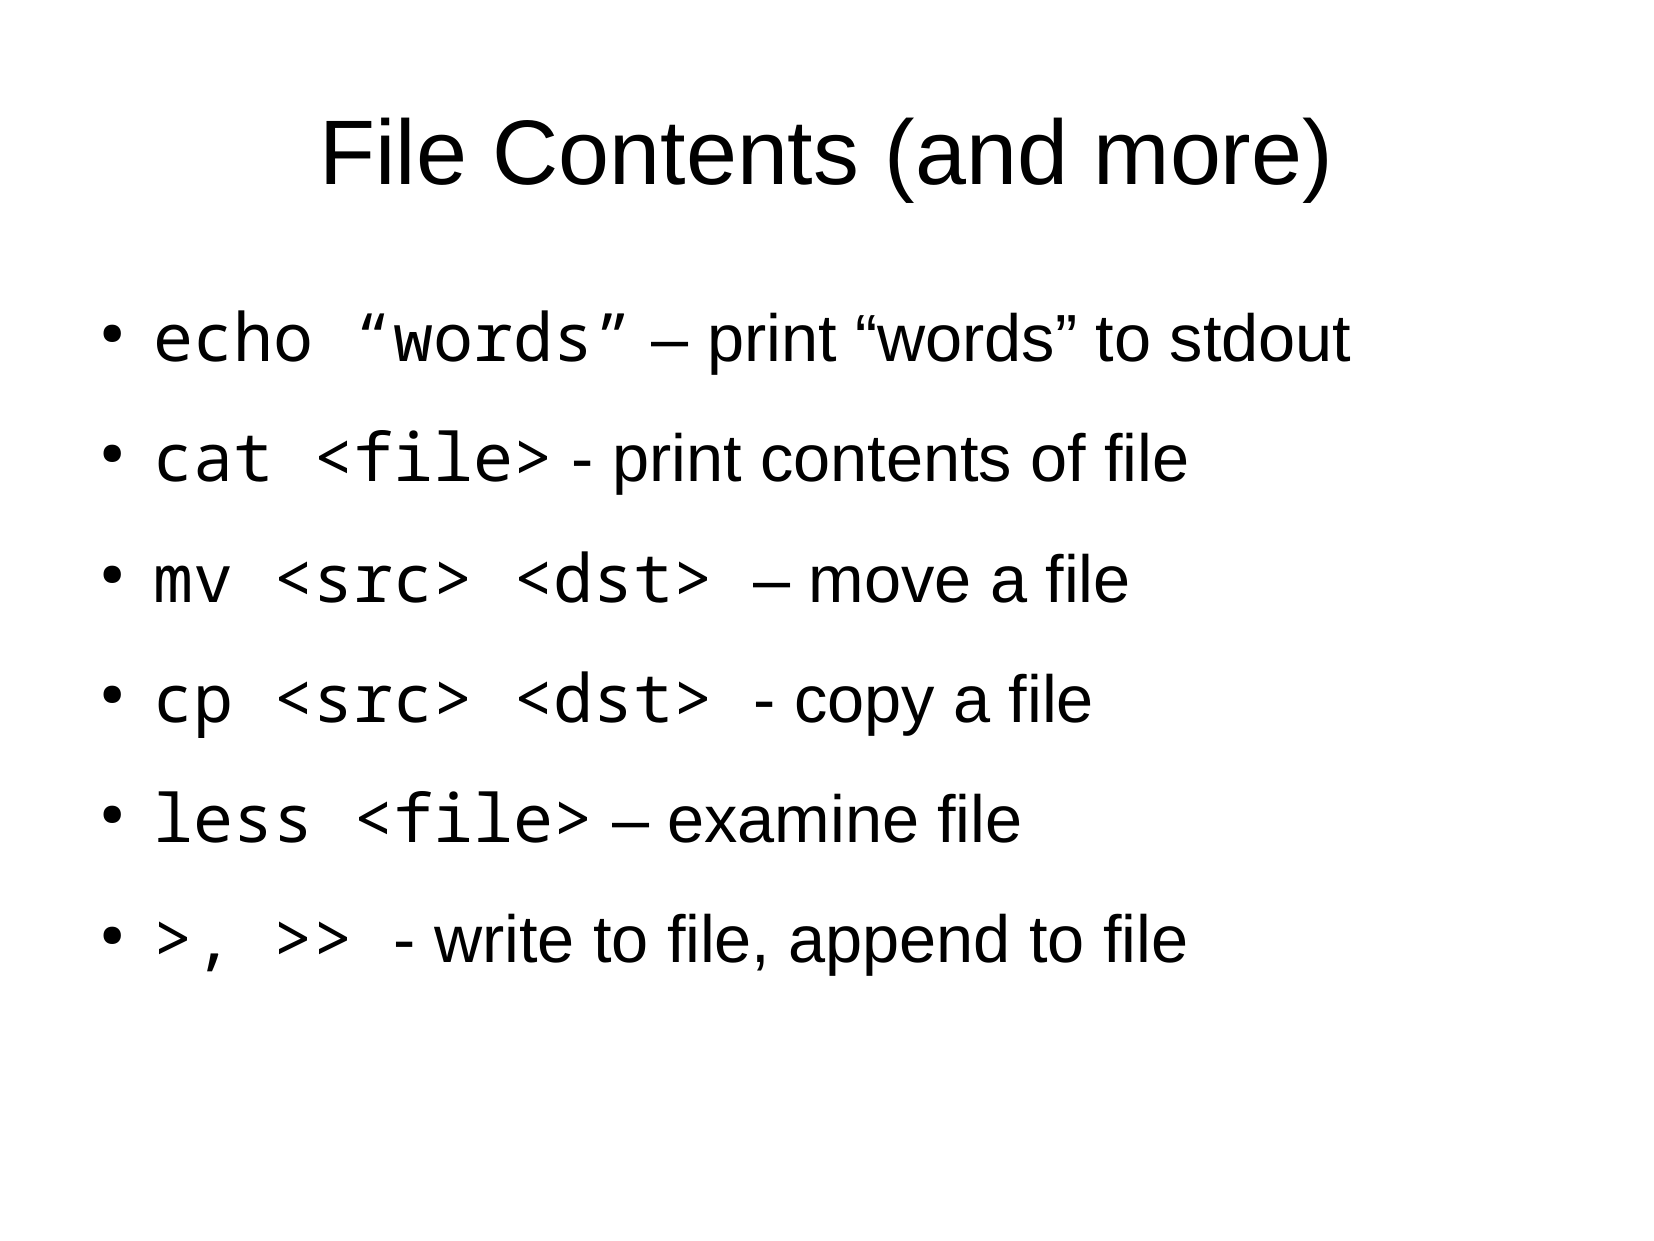

# File Contents (and more)
echo “words” – print “words” to stdout
cat <file> - print contents of file
mv <src> <dst> – move a file
cp <src> <dst> - copy a file
less <file> – examine file
>, >> - write to file, append to file